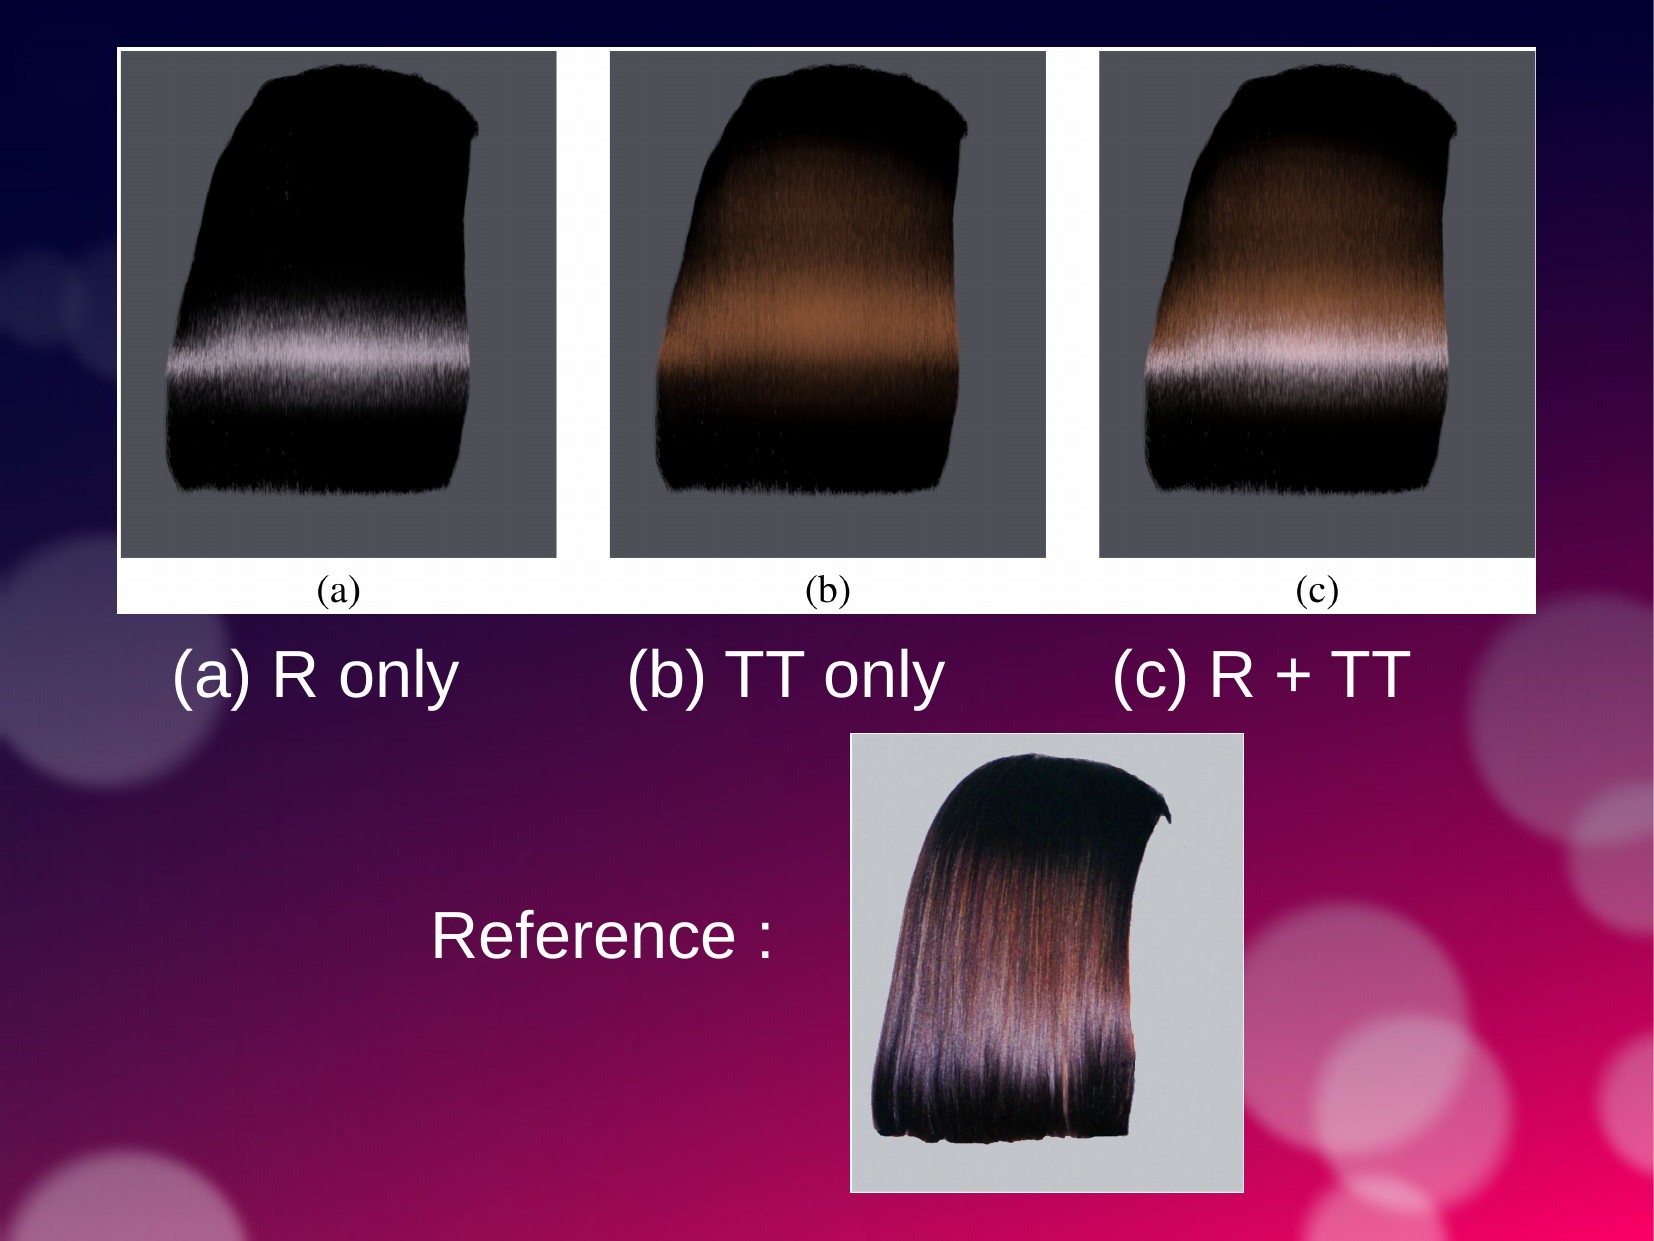

# (a) R only (b) TT only (c) R + TT
Reference :